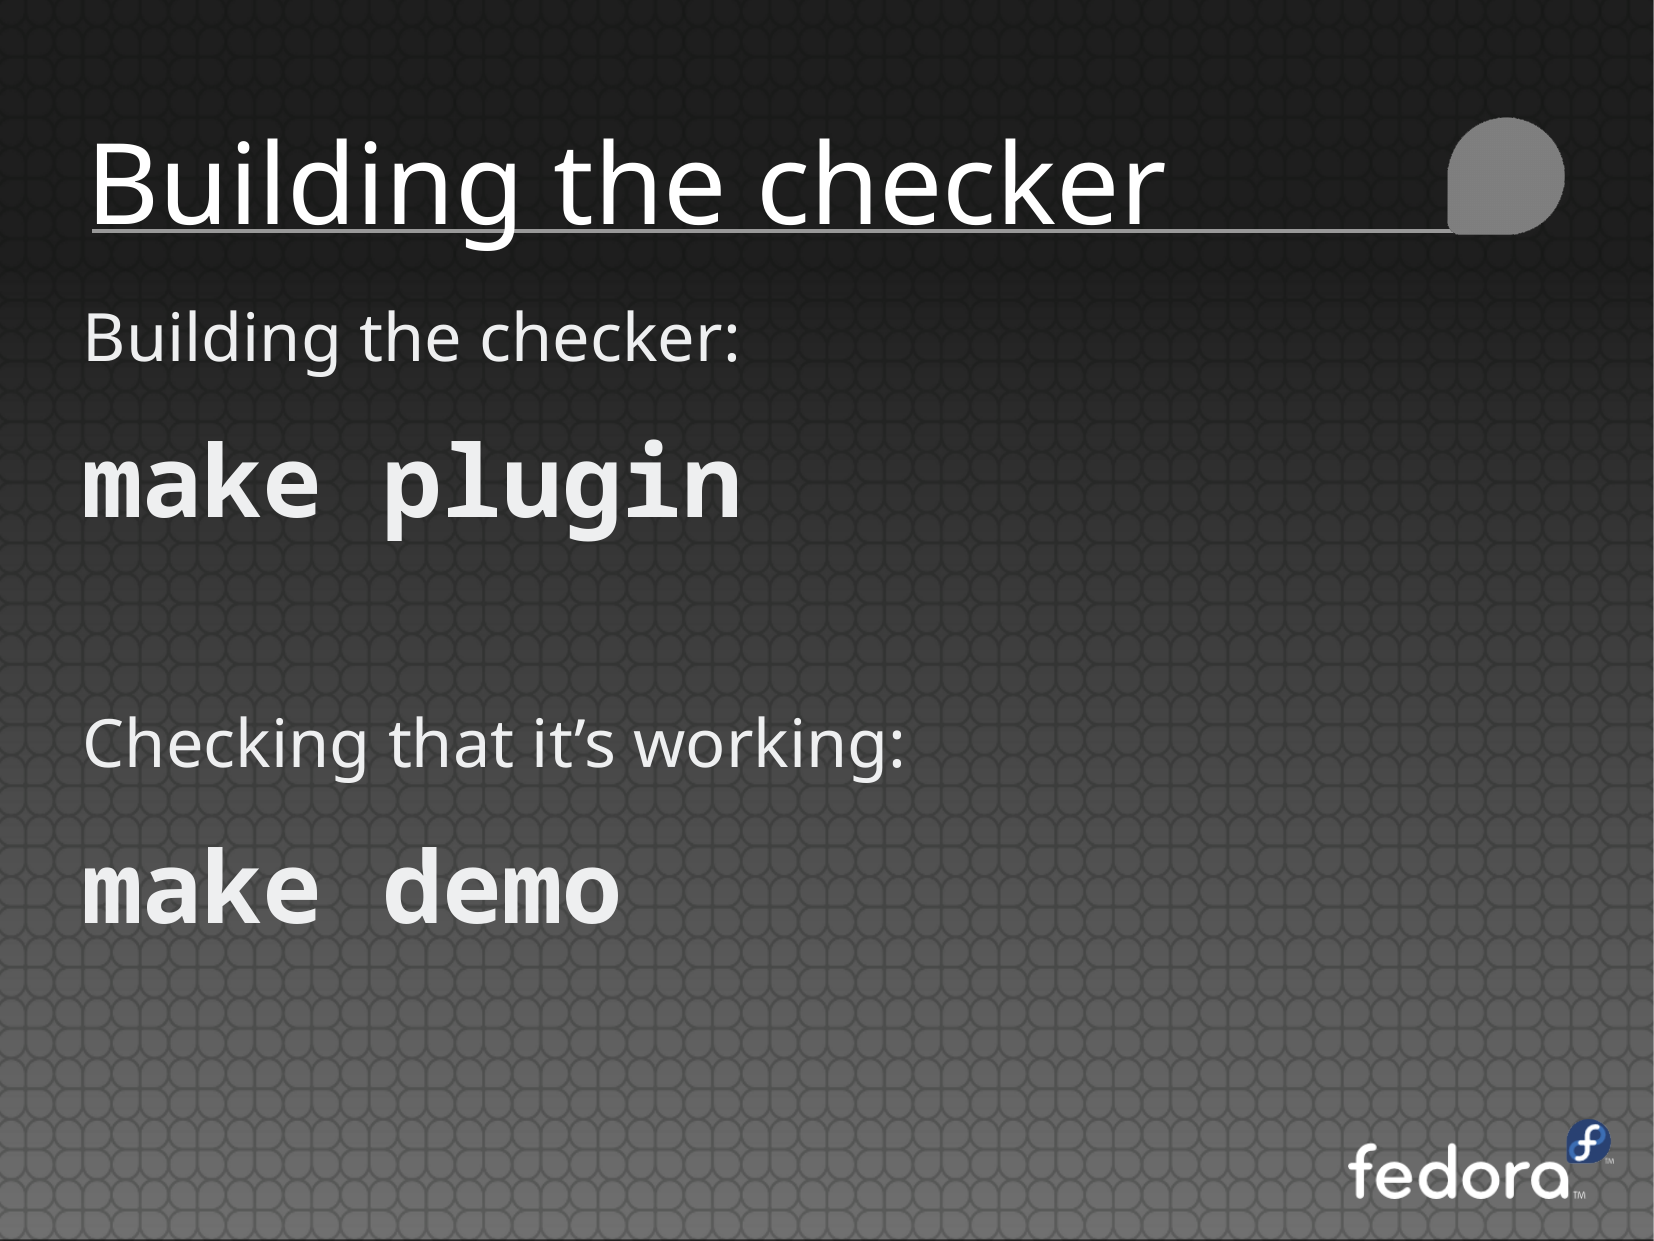

# Building the checker
Building the checker:
make plugin
Checking that it’s working:
make demo